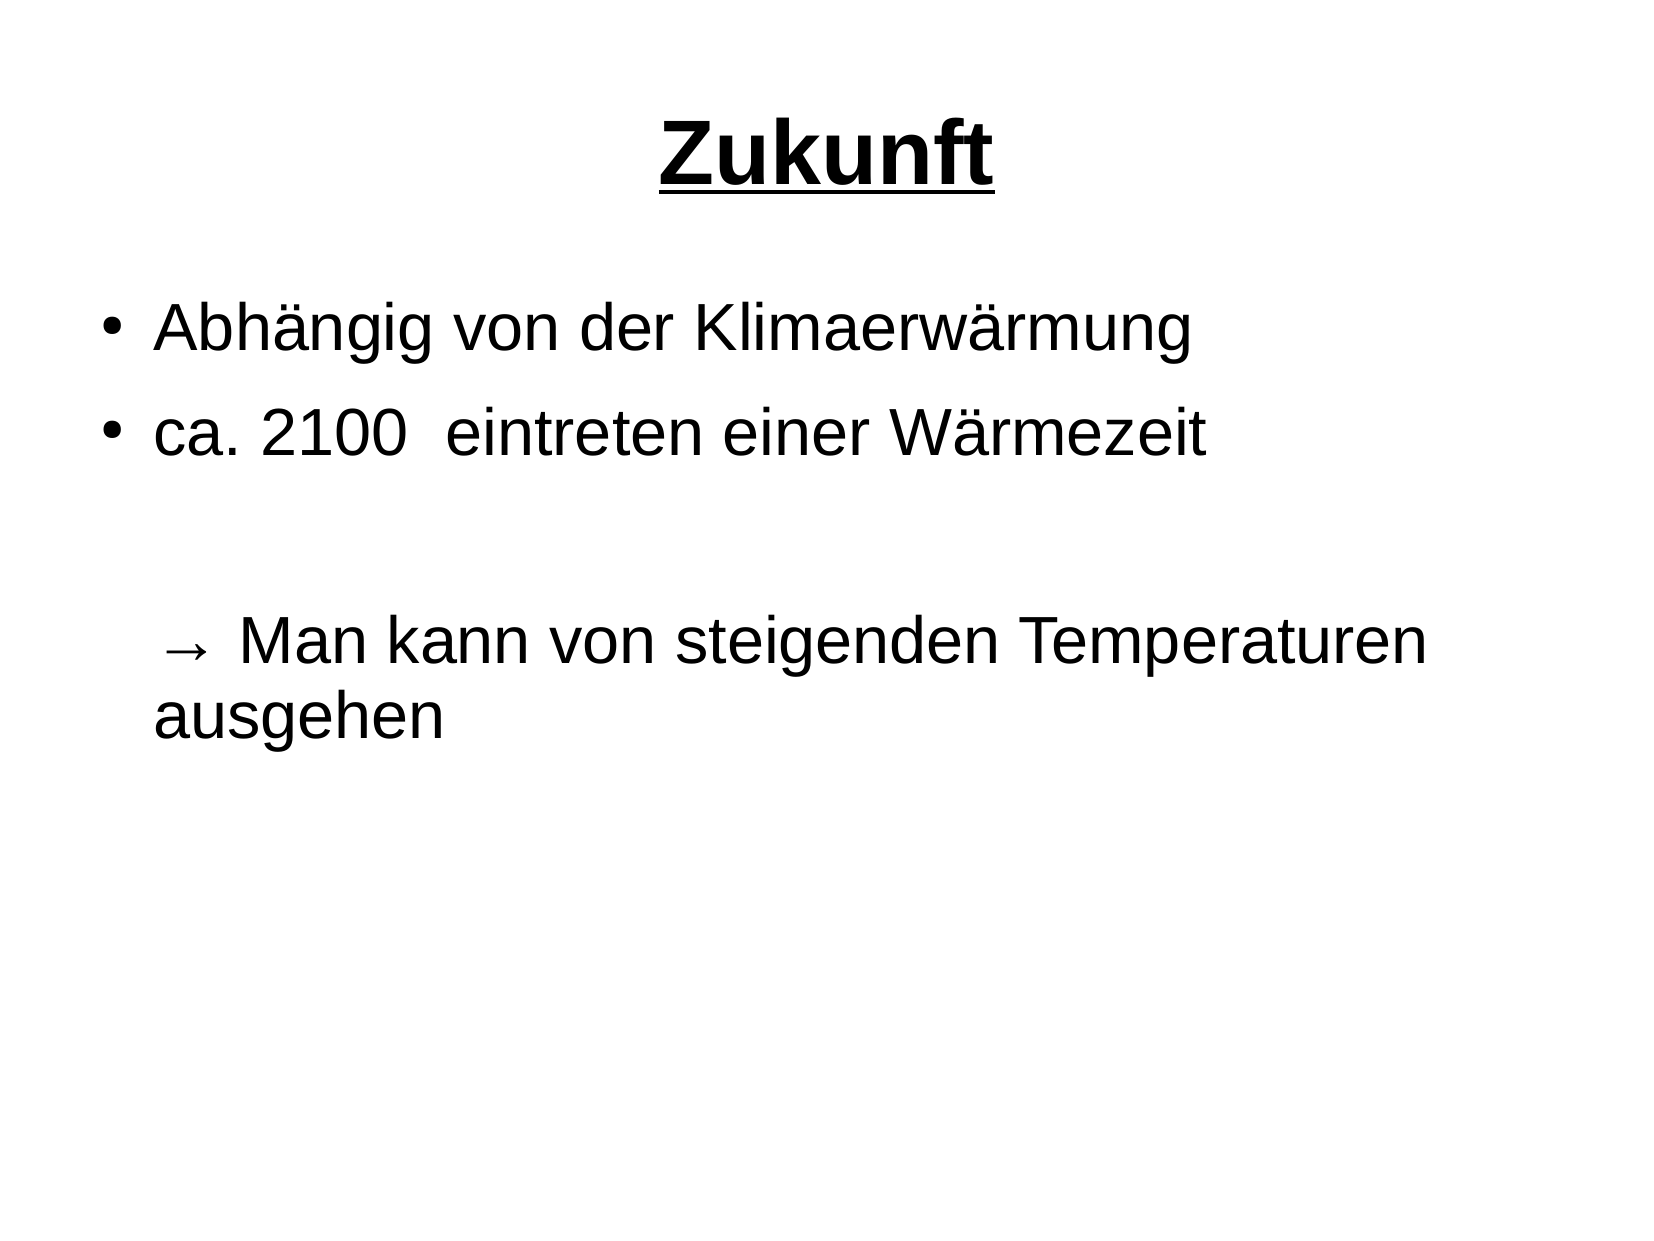

# Zukunft
Abhängig von der Klimaerwärmung
ca. 2100 eintreten einer Wärmezeit
→ Man kann von steigenden Temperaturen ausgehen